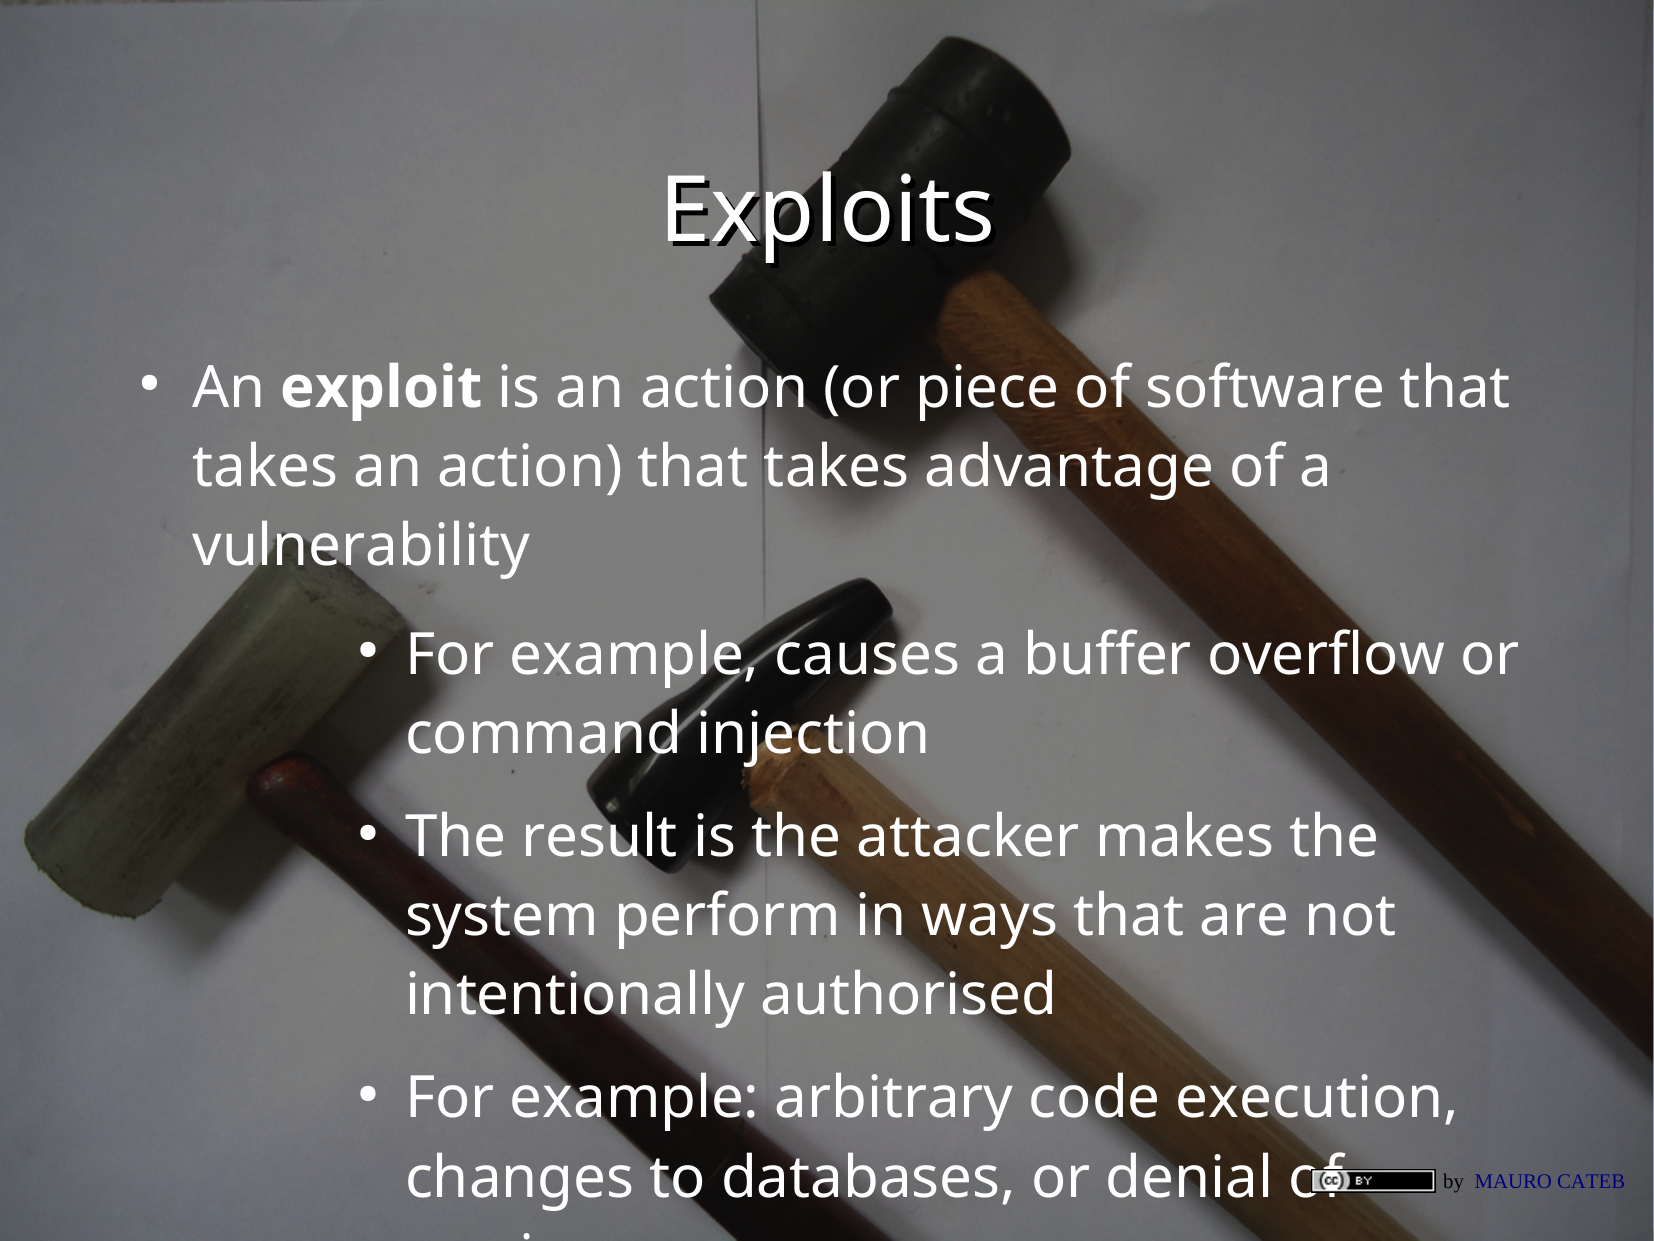

# Exploits
An exploit is an action (or piece of software that takes an action) that takes advantage of a vulnerability
For example, causes a buffer overflow or command injection
The result is the attacker makes the system perform in ways that are not intentionally authorised
For example: arbitrary code execution, changes to databases, or denial of service
by  MAURO CATEB